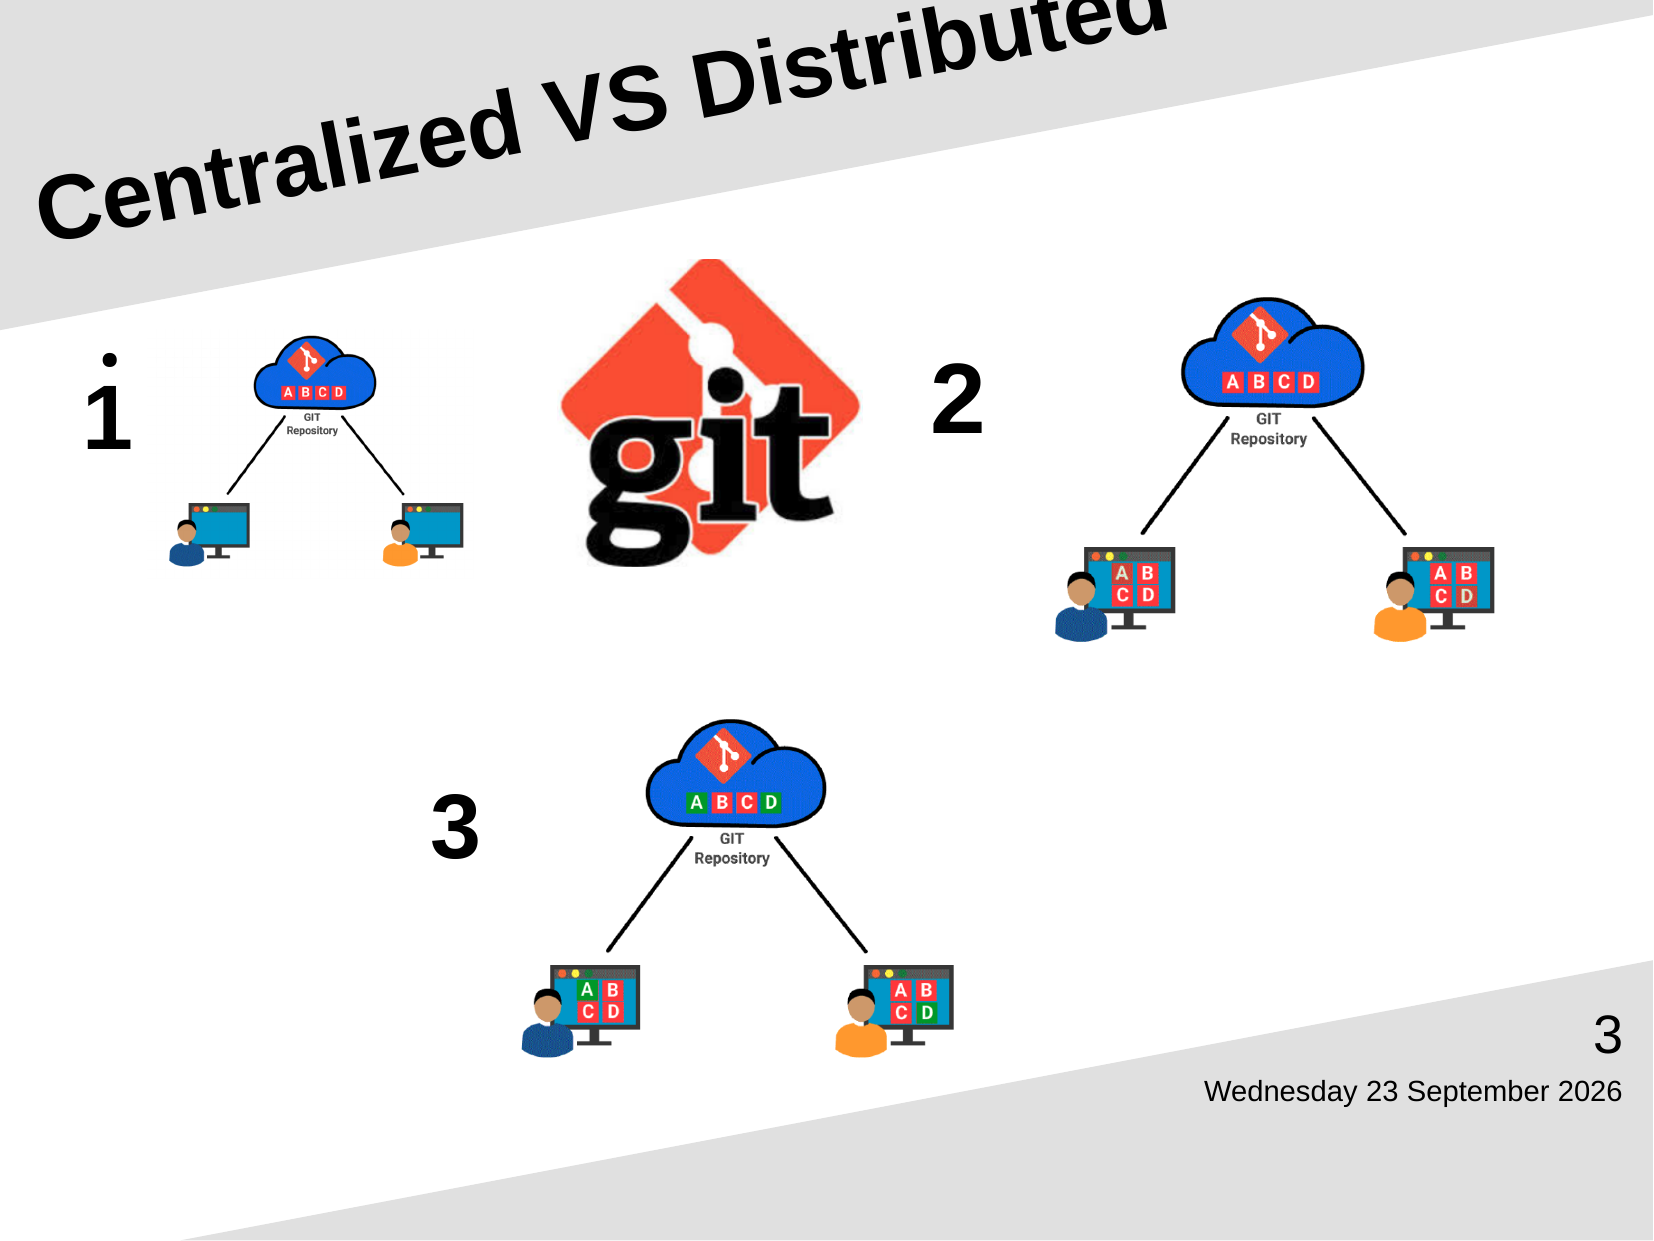

# Centralized VS Distributed
2
sdf
1
2
3
3